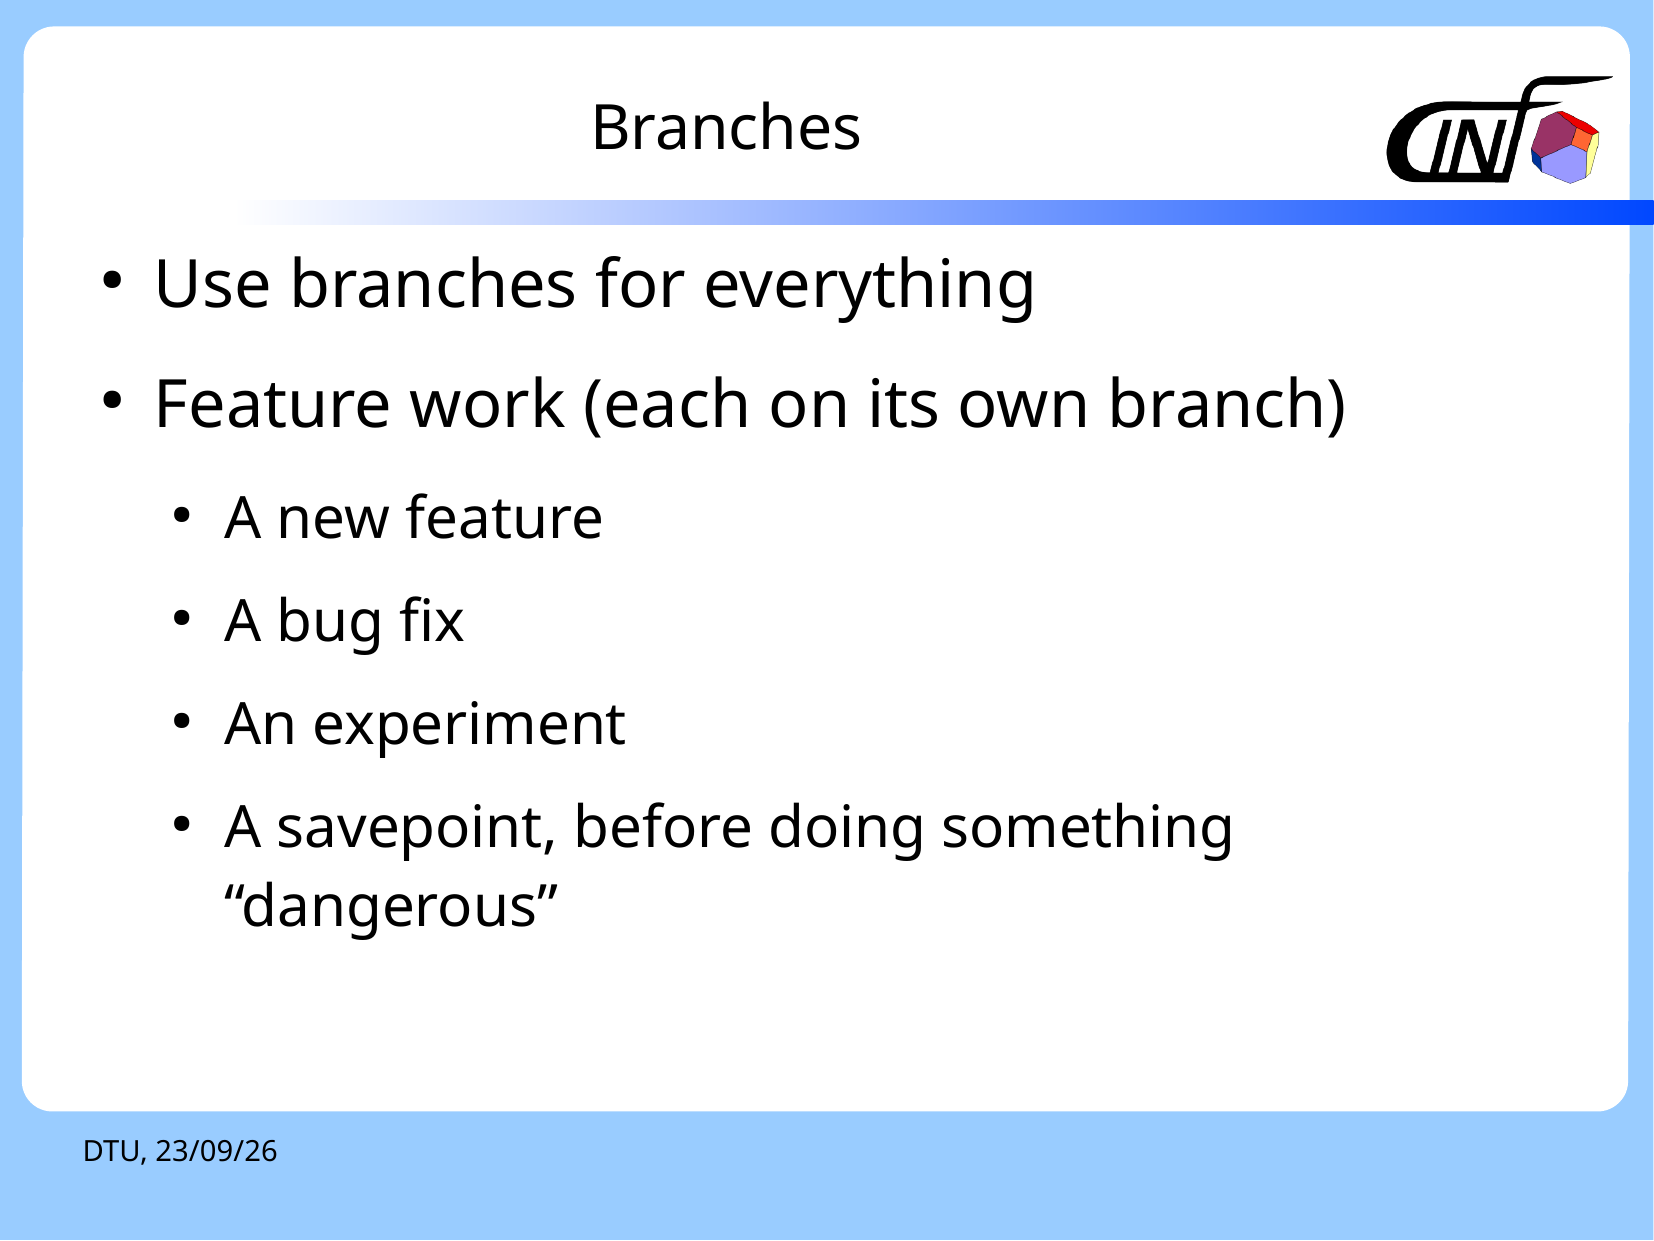

# Branches
Use branches for everything
Feature work (each on its own branch)
A new feature
A bug fix
An experiment
A savepoint, before doing something “dangerous”